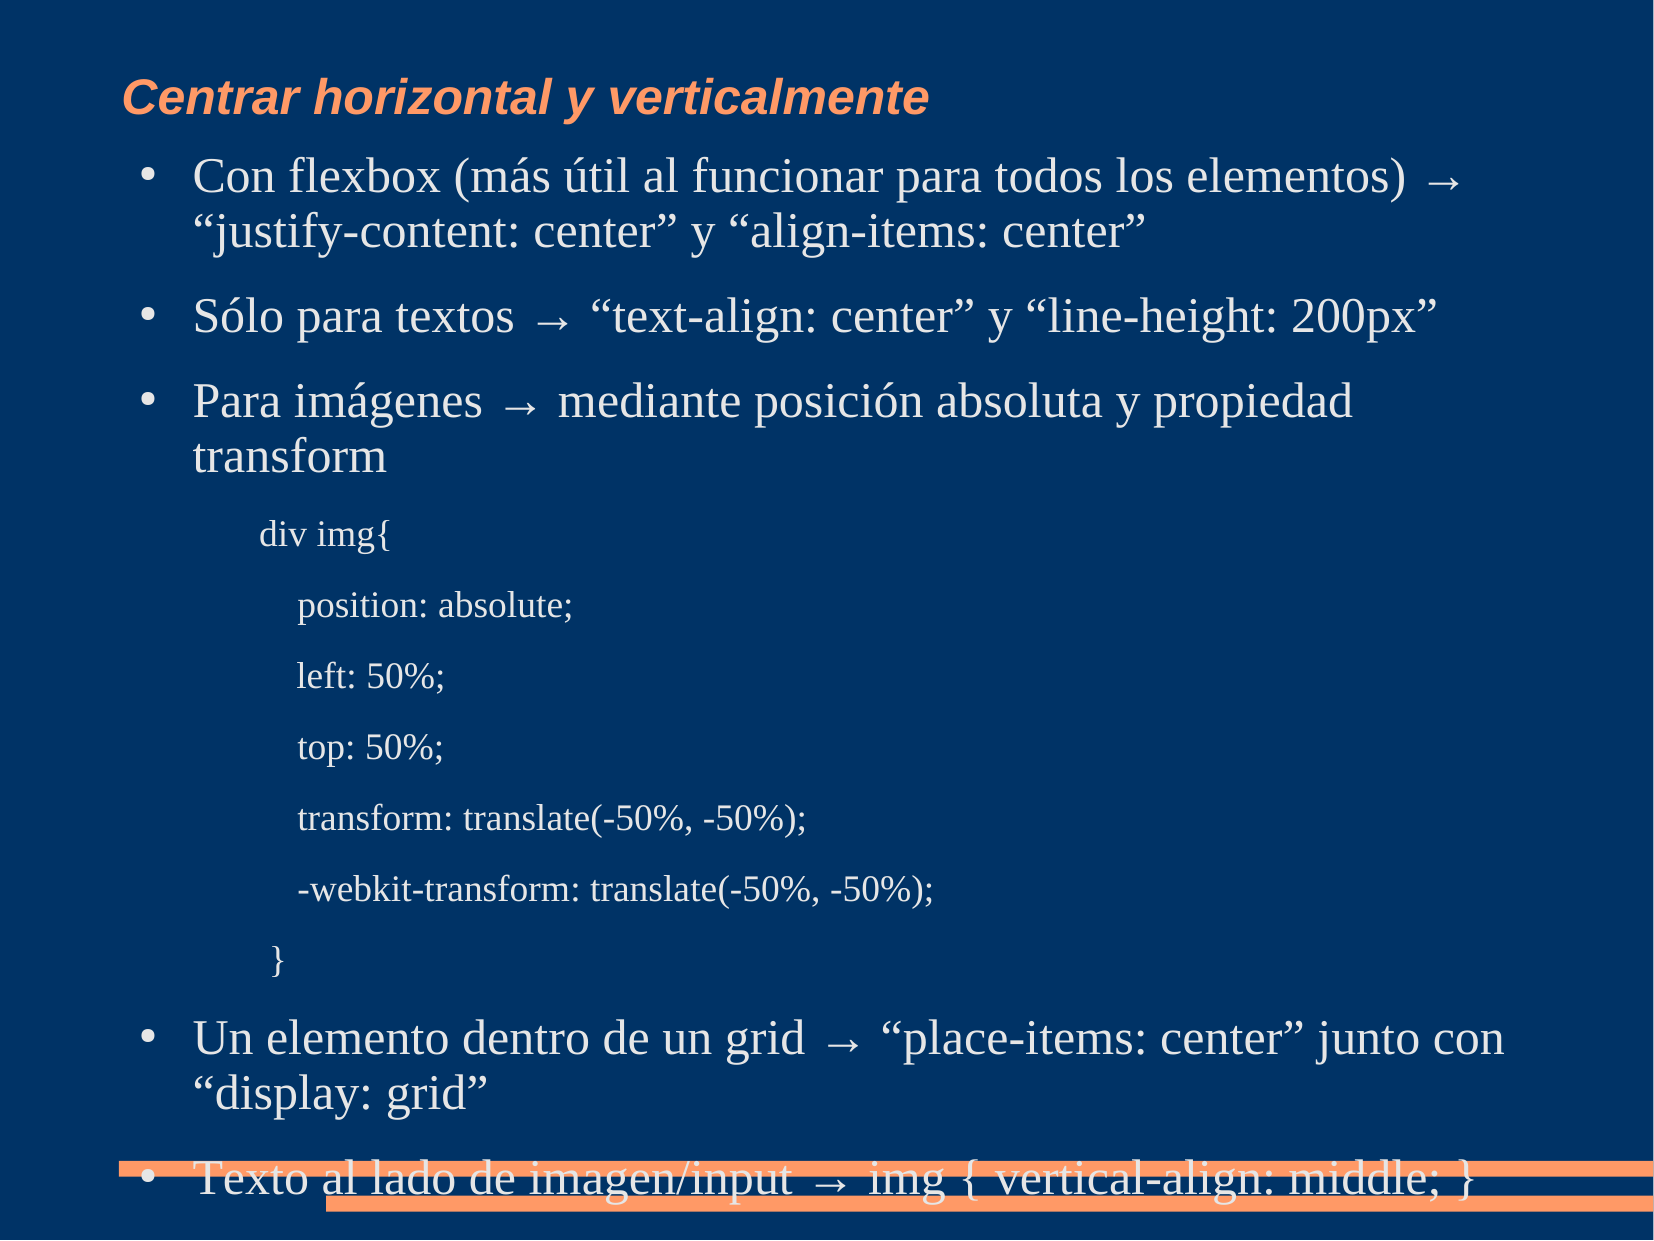

# Centrar horizontal y verticalmente
Con flexbox (más útil al funcionar para todos los elementos) → “justify-content: center” y “align-items: center”
Sólo para textos → “text-align: center” y “line-height: 200px”
Para imágenes → mediante posición absoluta y propiedad transform
div img{
 position: absolute;
left: 50%;
 top: 50%;
 transform: translate(-50%, -50%);
 -webkit-transform: translate(-50%, -50%);
 }
Un elemento dentro de un grid → “place-items: center” junto con “display: grid”
Texto al lado de imagen/input → img { vertical-align: middle; }